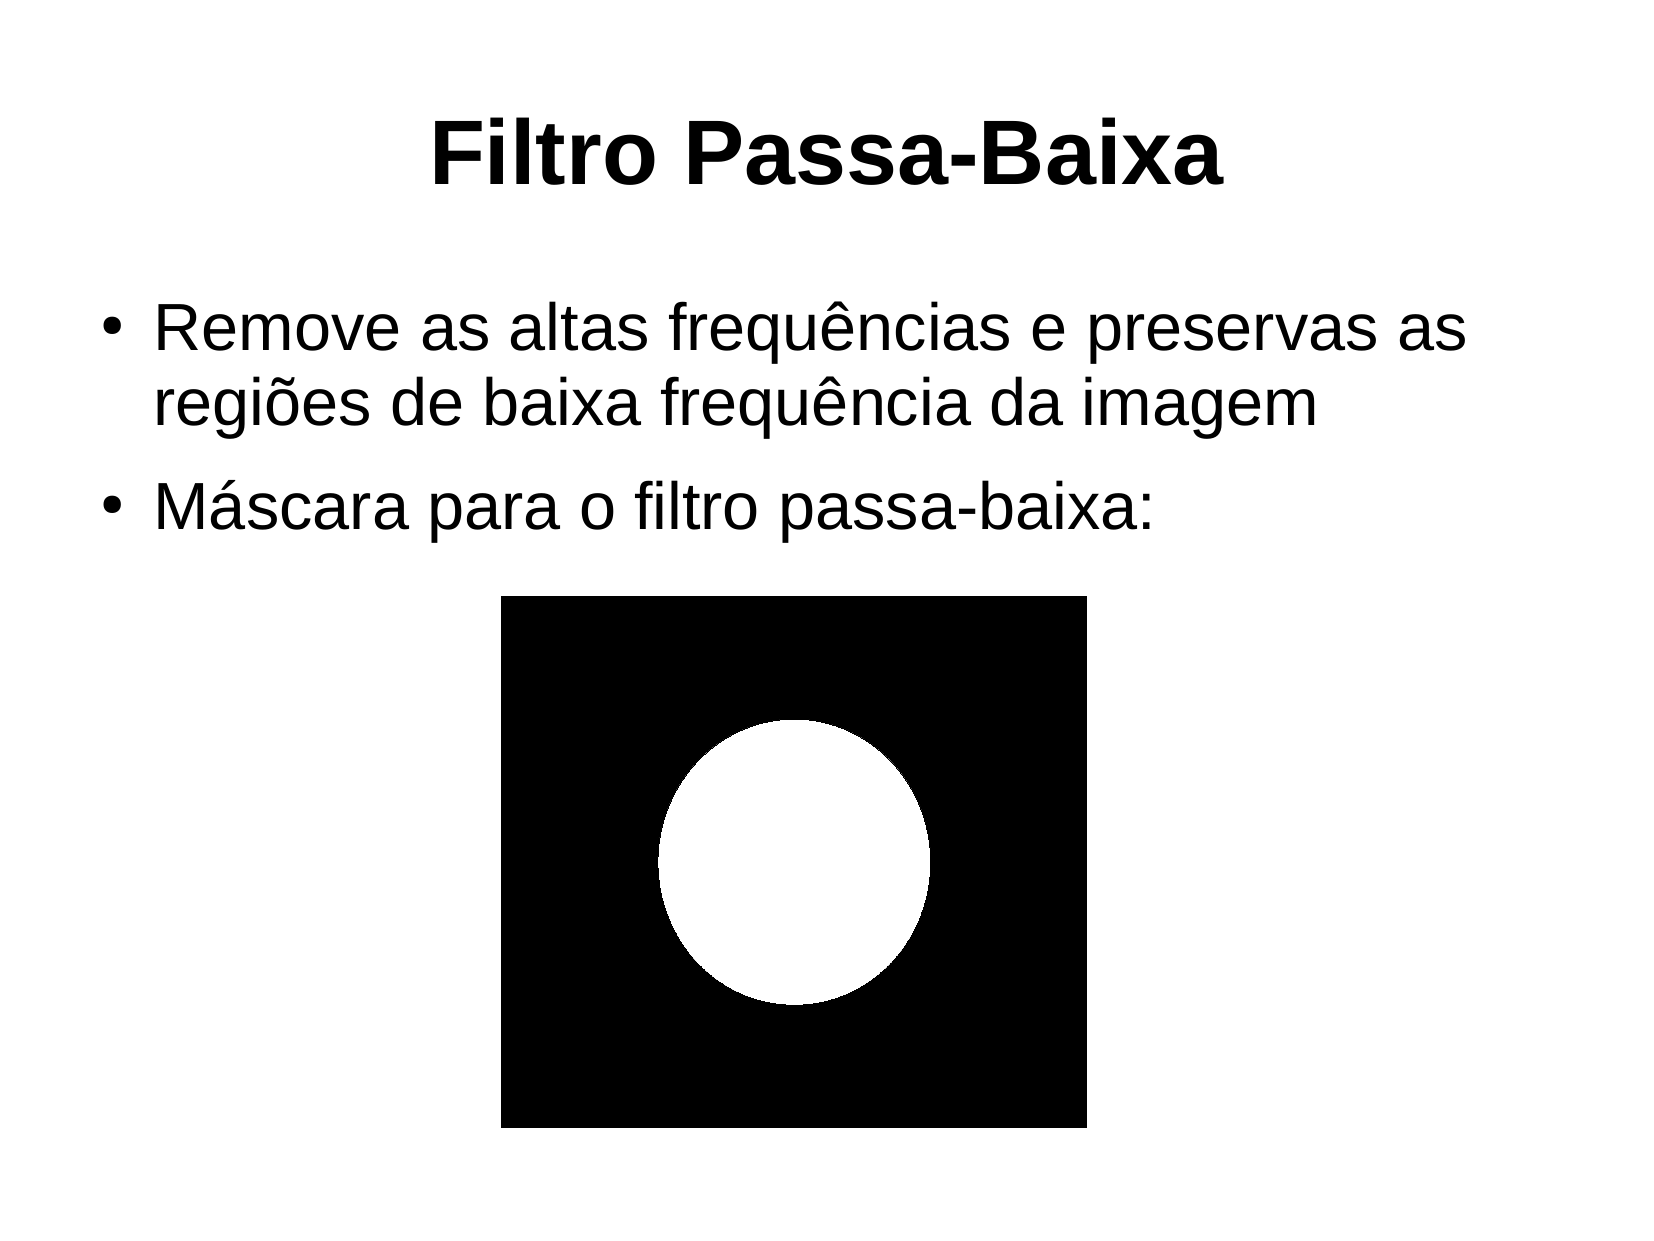

# Filtro Passa-Baixa
Remove as altas frequências e preservas as regiões de baixa frequência da imagem
Máscara para o filtro passa-baixa: